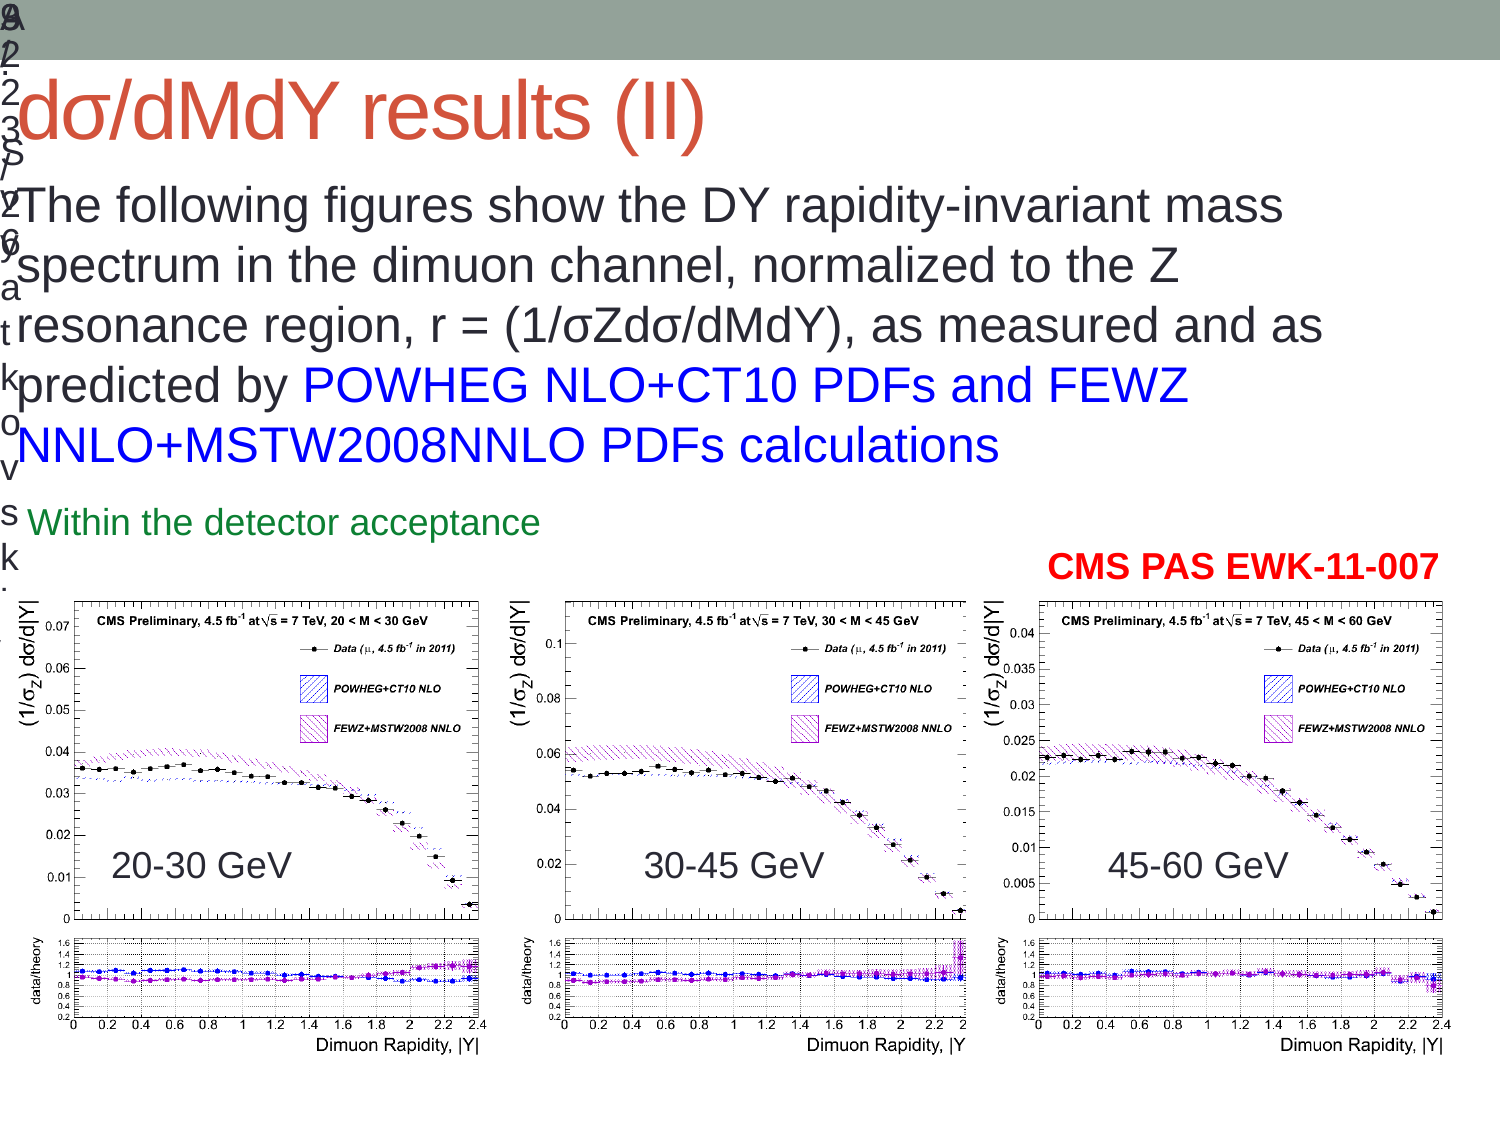

A. Svyatkovskiy
# dσ/dMdY results (II)
The following figures show the DY rapidity-invariant mass spectrum in the dimuon channel, normalized to the Z
resonance region, r = (1/σZdσ/dMdY), as measured and as predicted by POWHEG NLO+CT10 PDFs and FEWZ NNLO+MSTW2008NNLO PDFs calculations
Within the detector acceptance
CMS PAS EWK-11-007
20-30 GeV
30-45 GeV
45-60 GeV